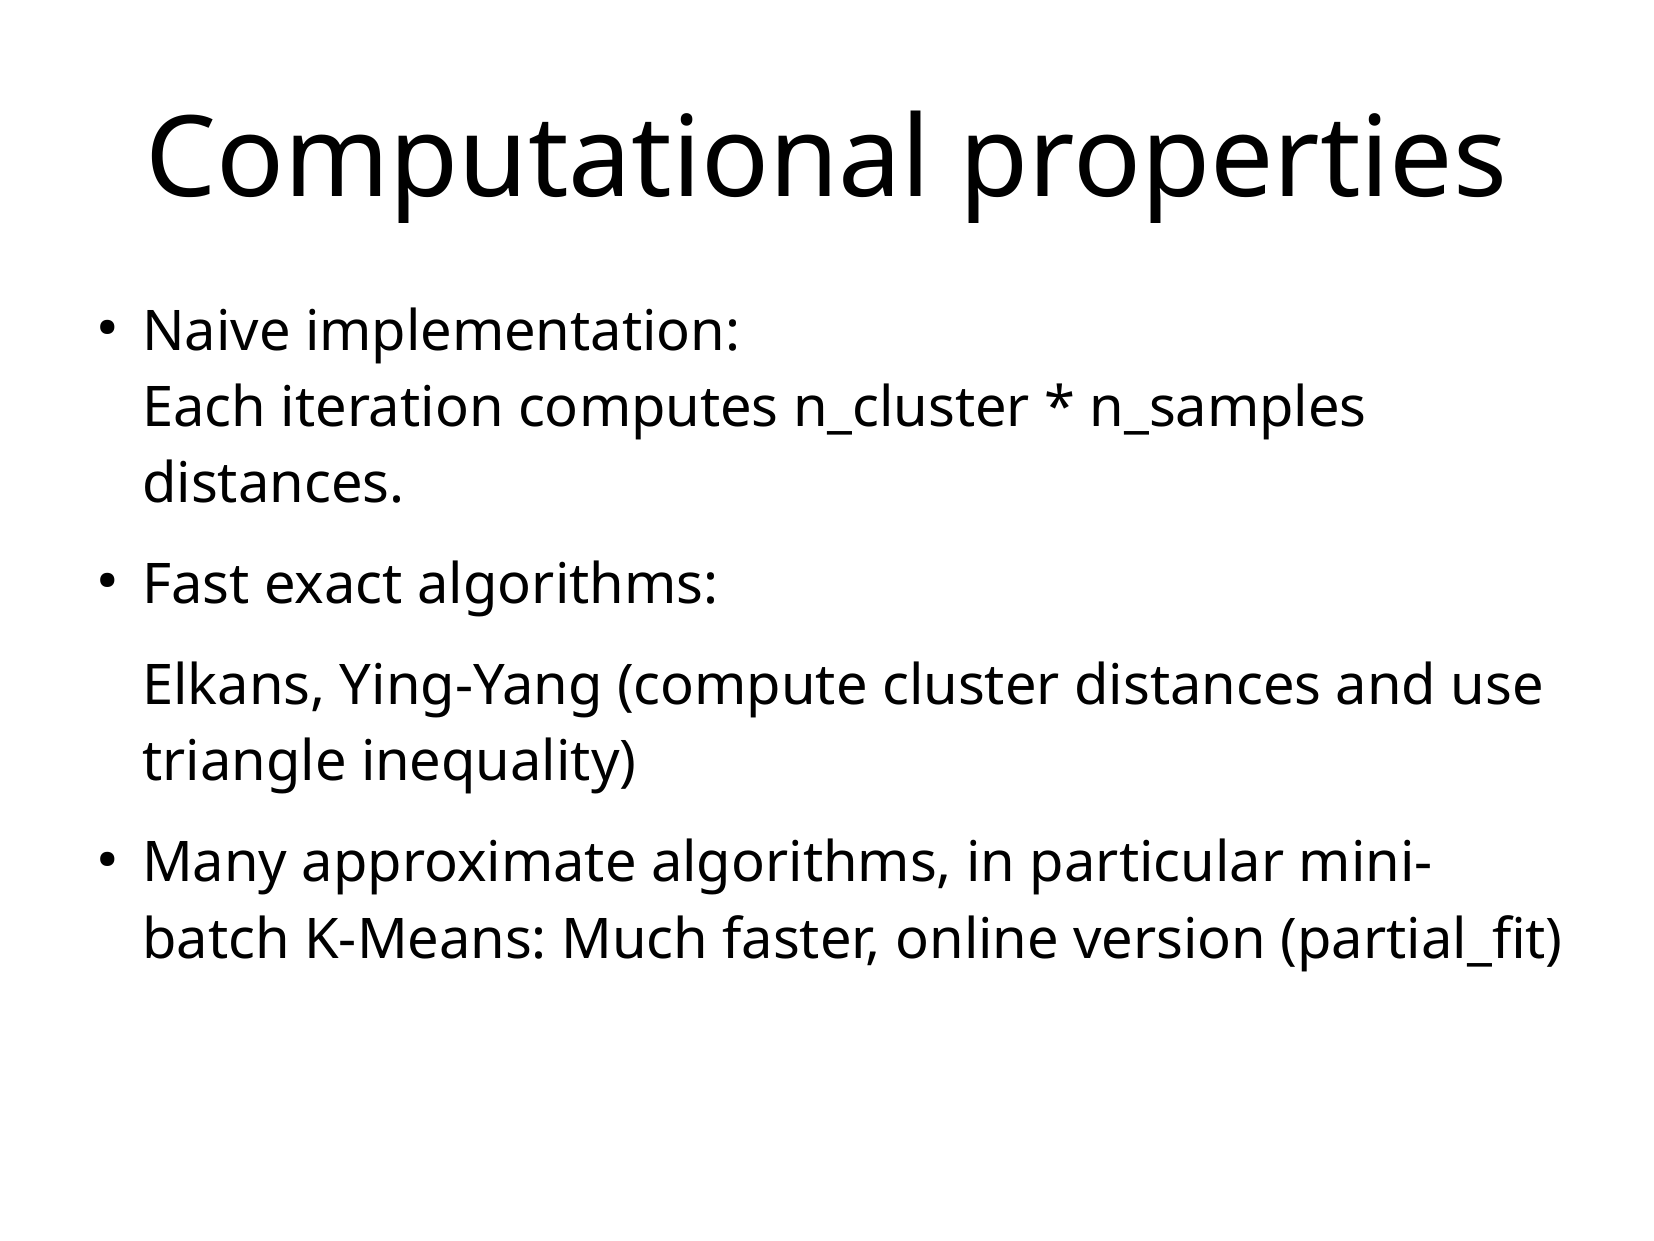

# Computational properties
Naive implementation:
Each iteration computes n_cluster * n_samples distances.
Fast exact algorithms:
Elkans, Ying-Yang (compute cluster distances and use triangle inequality)
Many approximate algorithms, in particular mini-batch K-Means: Much faster, online version (partial_fit)